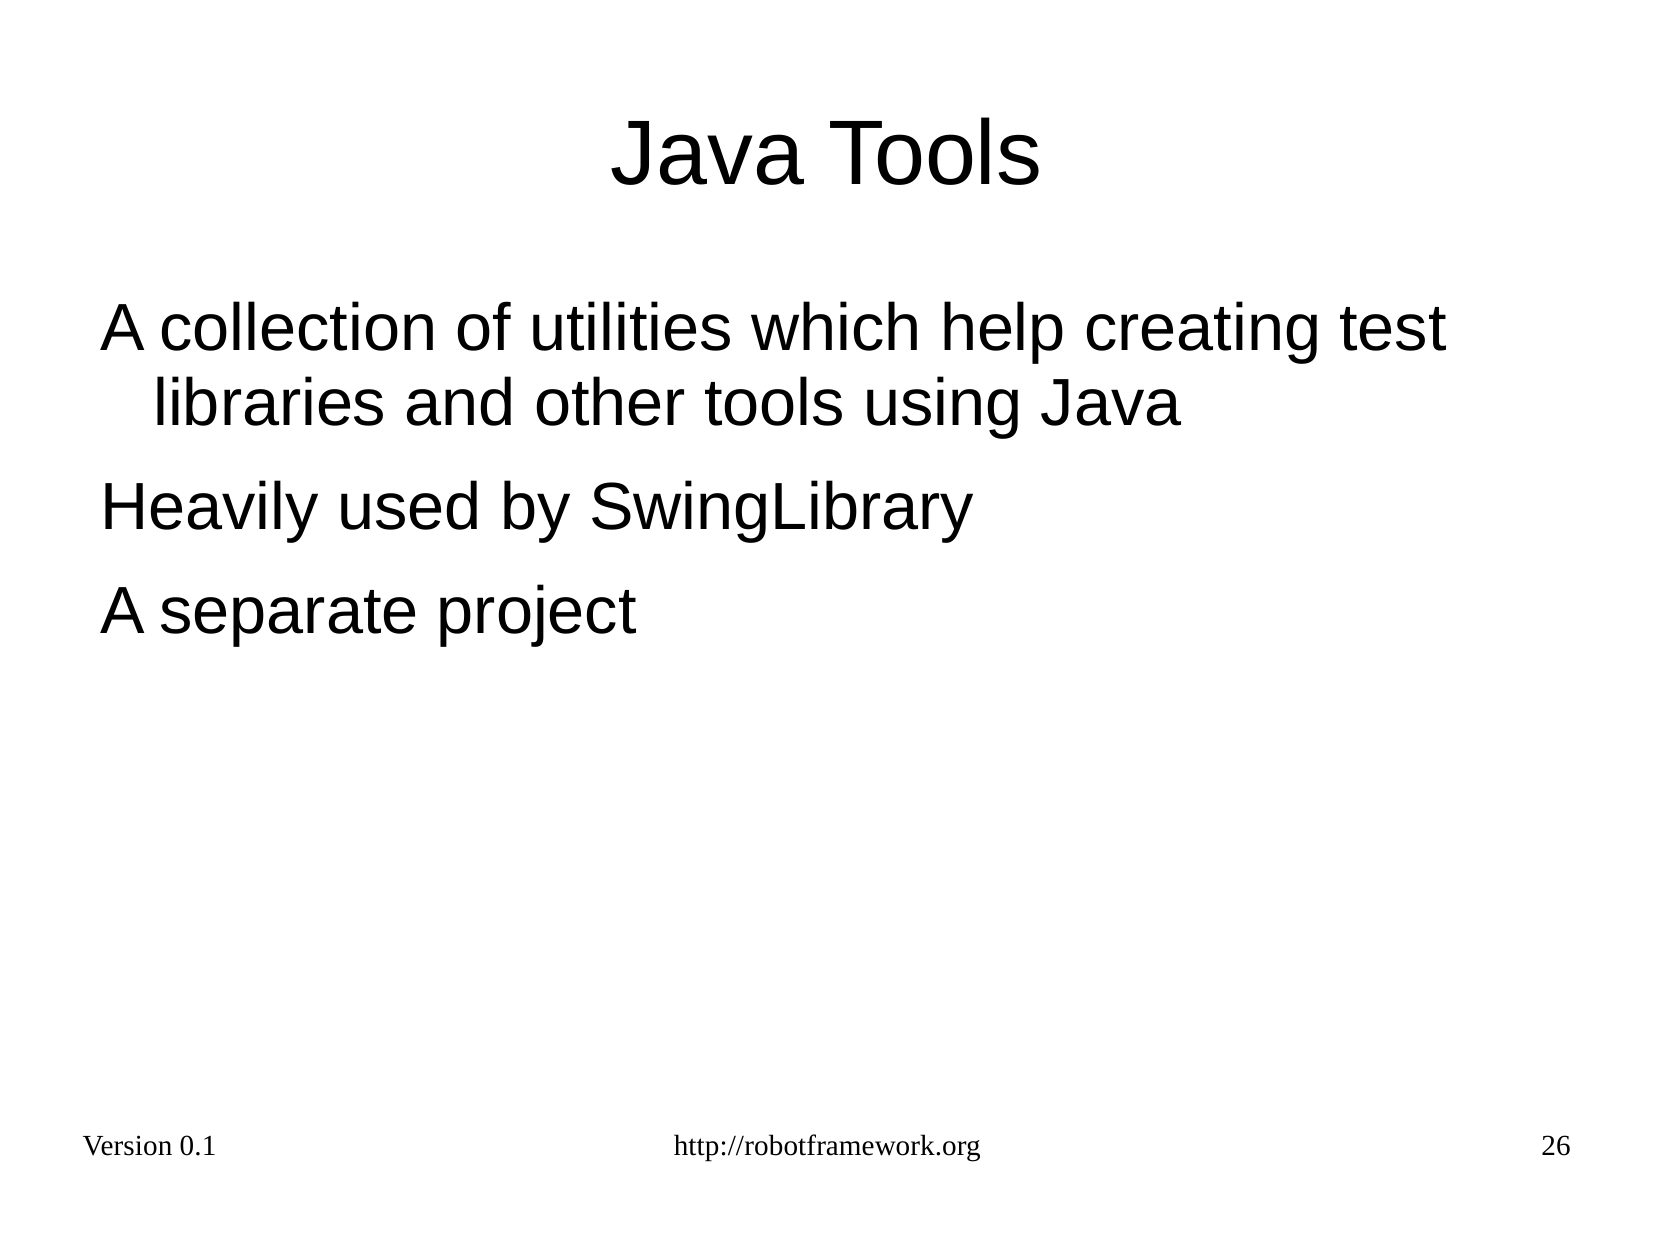

# Java Tools
A collection of utilities which help creating test libraries and other tools using Java
Heavily used by SwingLibrary
A separate project
Version 0.1
http://robotframework.org
26